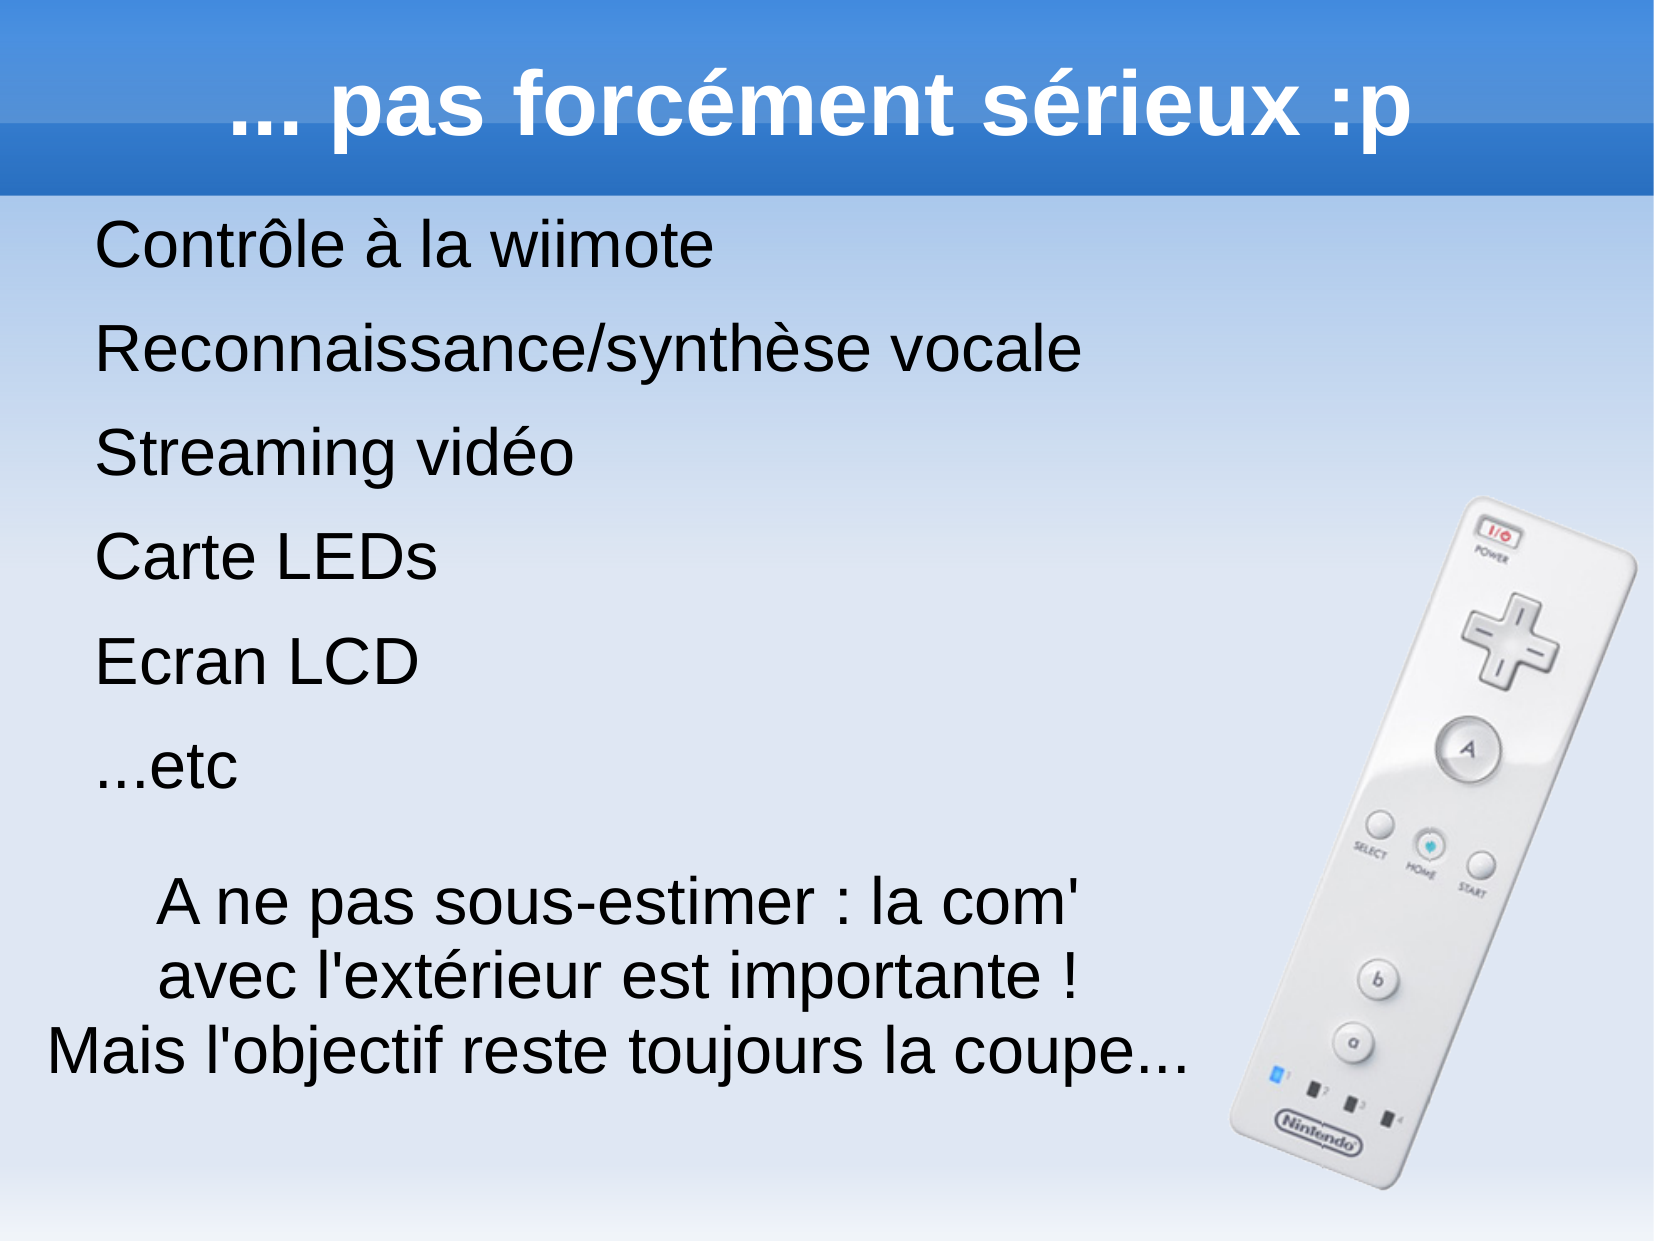

# ... pas forcément sérieux :p
Contrôle à la wiimote
Reconnaissance/synthèse vocale
Streaming vidéo
Carte LEDs
Ecran LCD
...etc
A ne pas sous-estimer : la com'
avec l'extérieur est importante !
Mais l'objectif reste toujours la coupe...